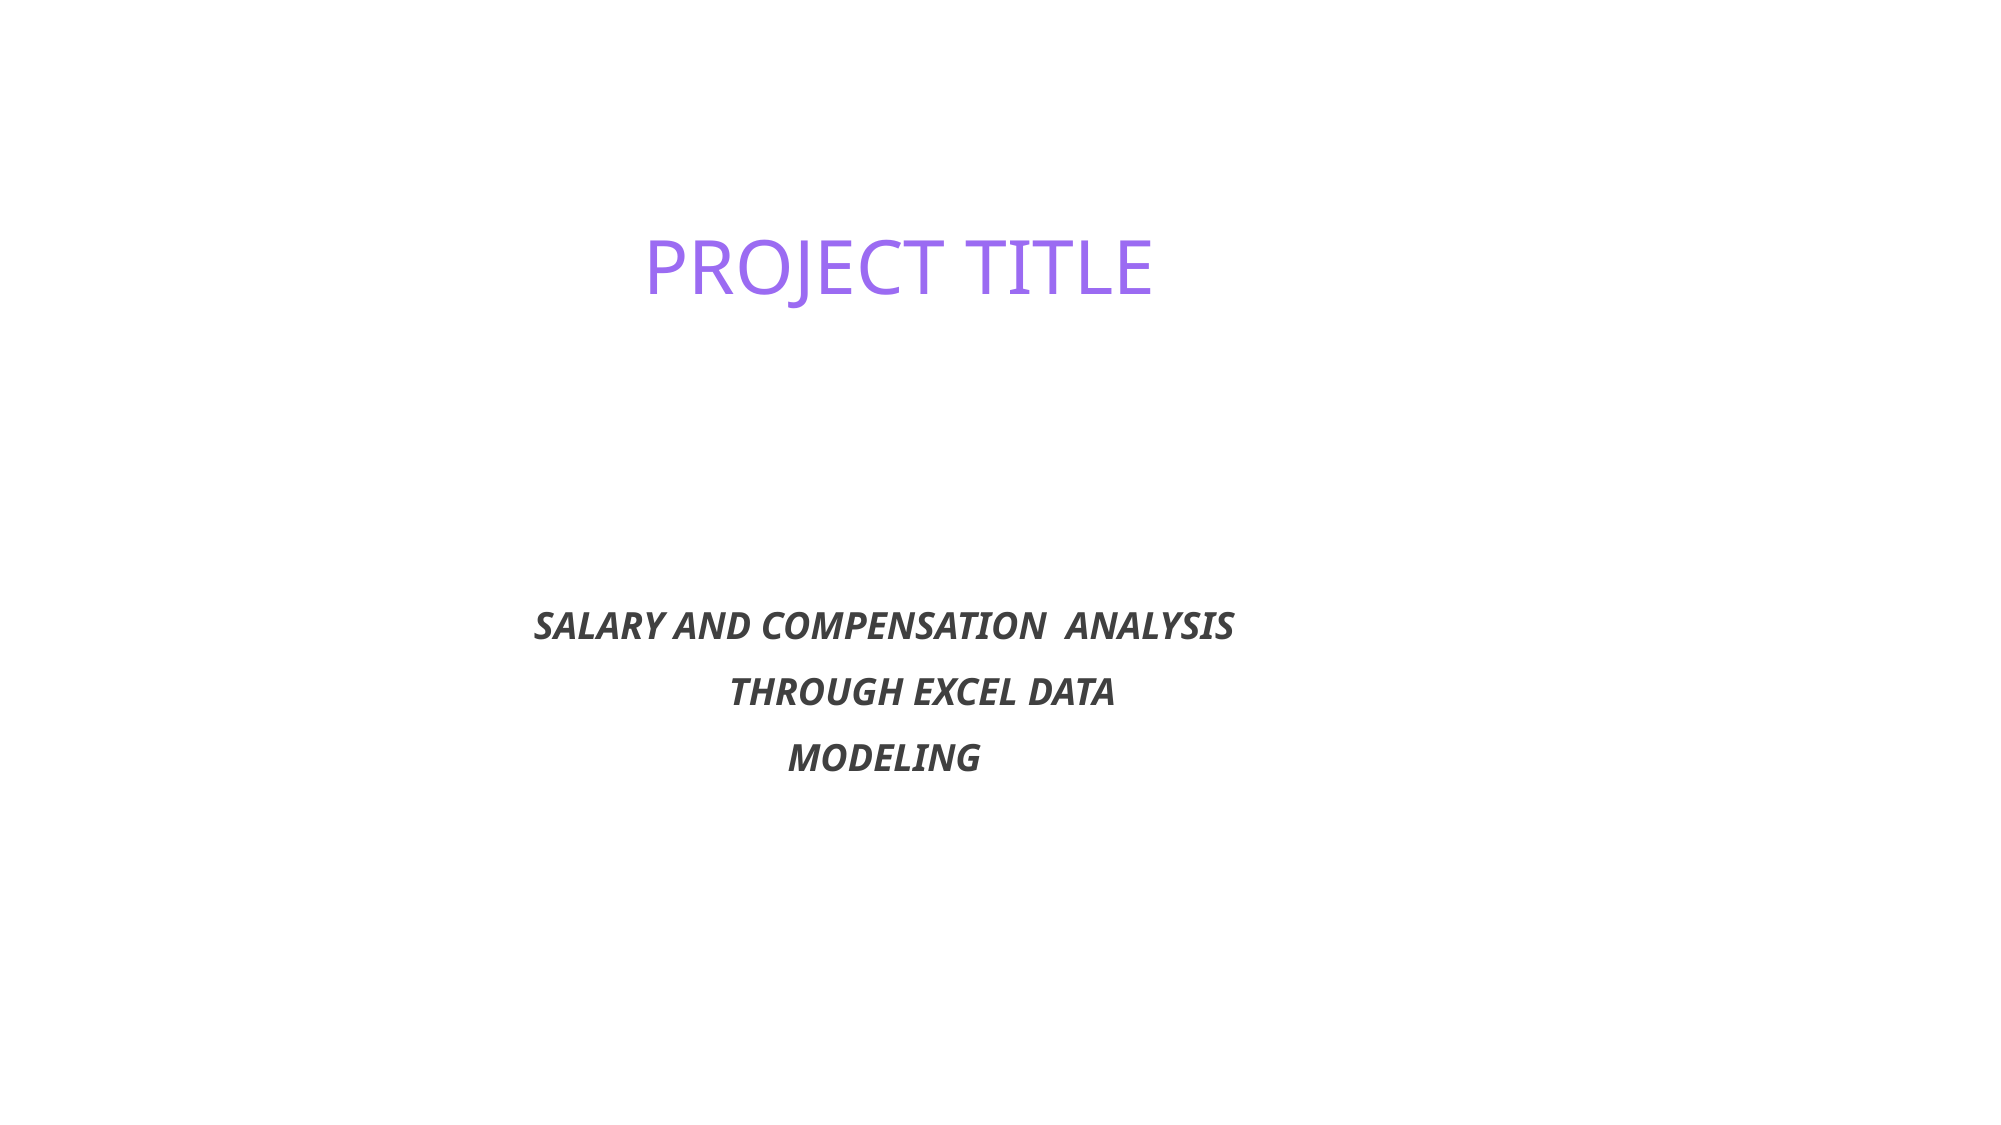

# PROJECT TITLE
SALARY AND COMPENSATION ANALYSIS
 THROUGH EXCEL DATA
 MODELING